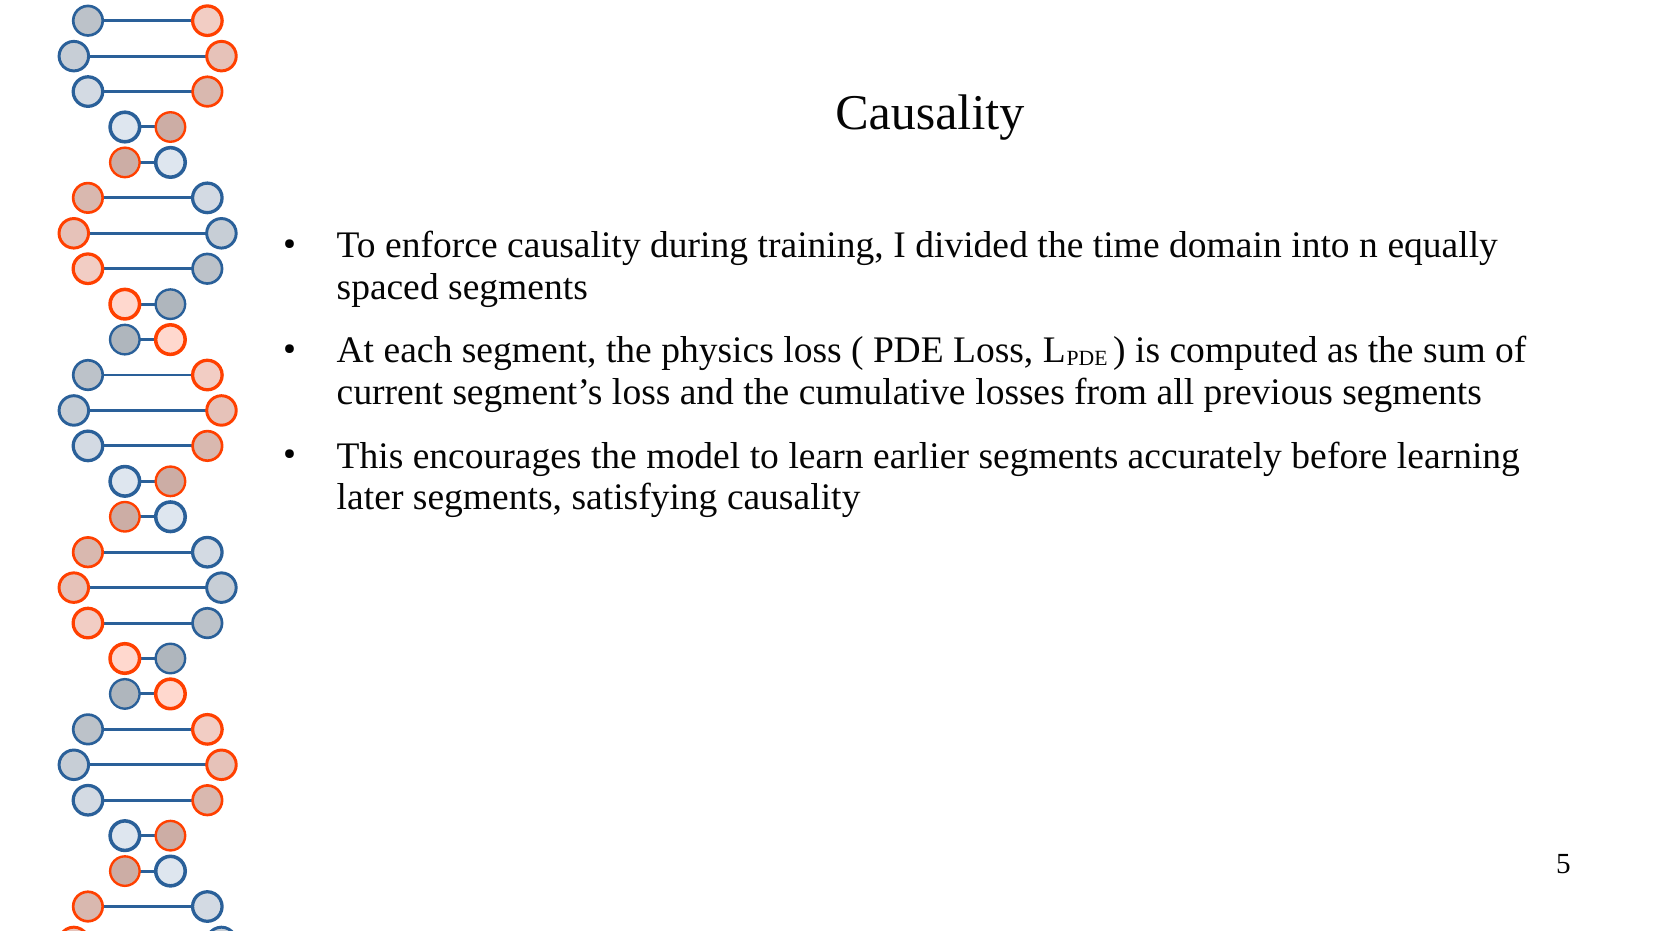

# Causality
To enforce causality during training, I divided the time domain into n equally spaced segments
At each segment, the physics loss ( PDE Loss, LPDE ) is computed as the sum of current segment’s loss and the cumulative losses from all previous segments
This encourages the model to learn earlier segments accurately before learning later segments, satisfying causality
5